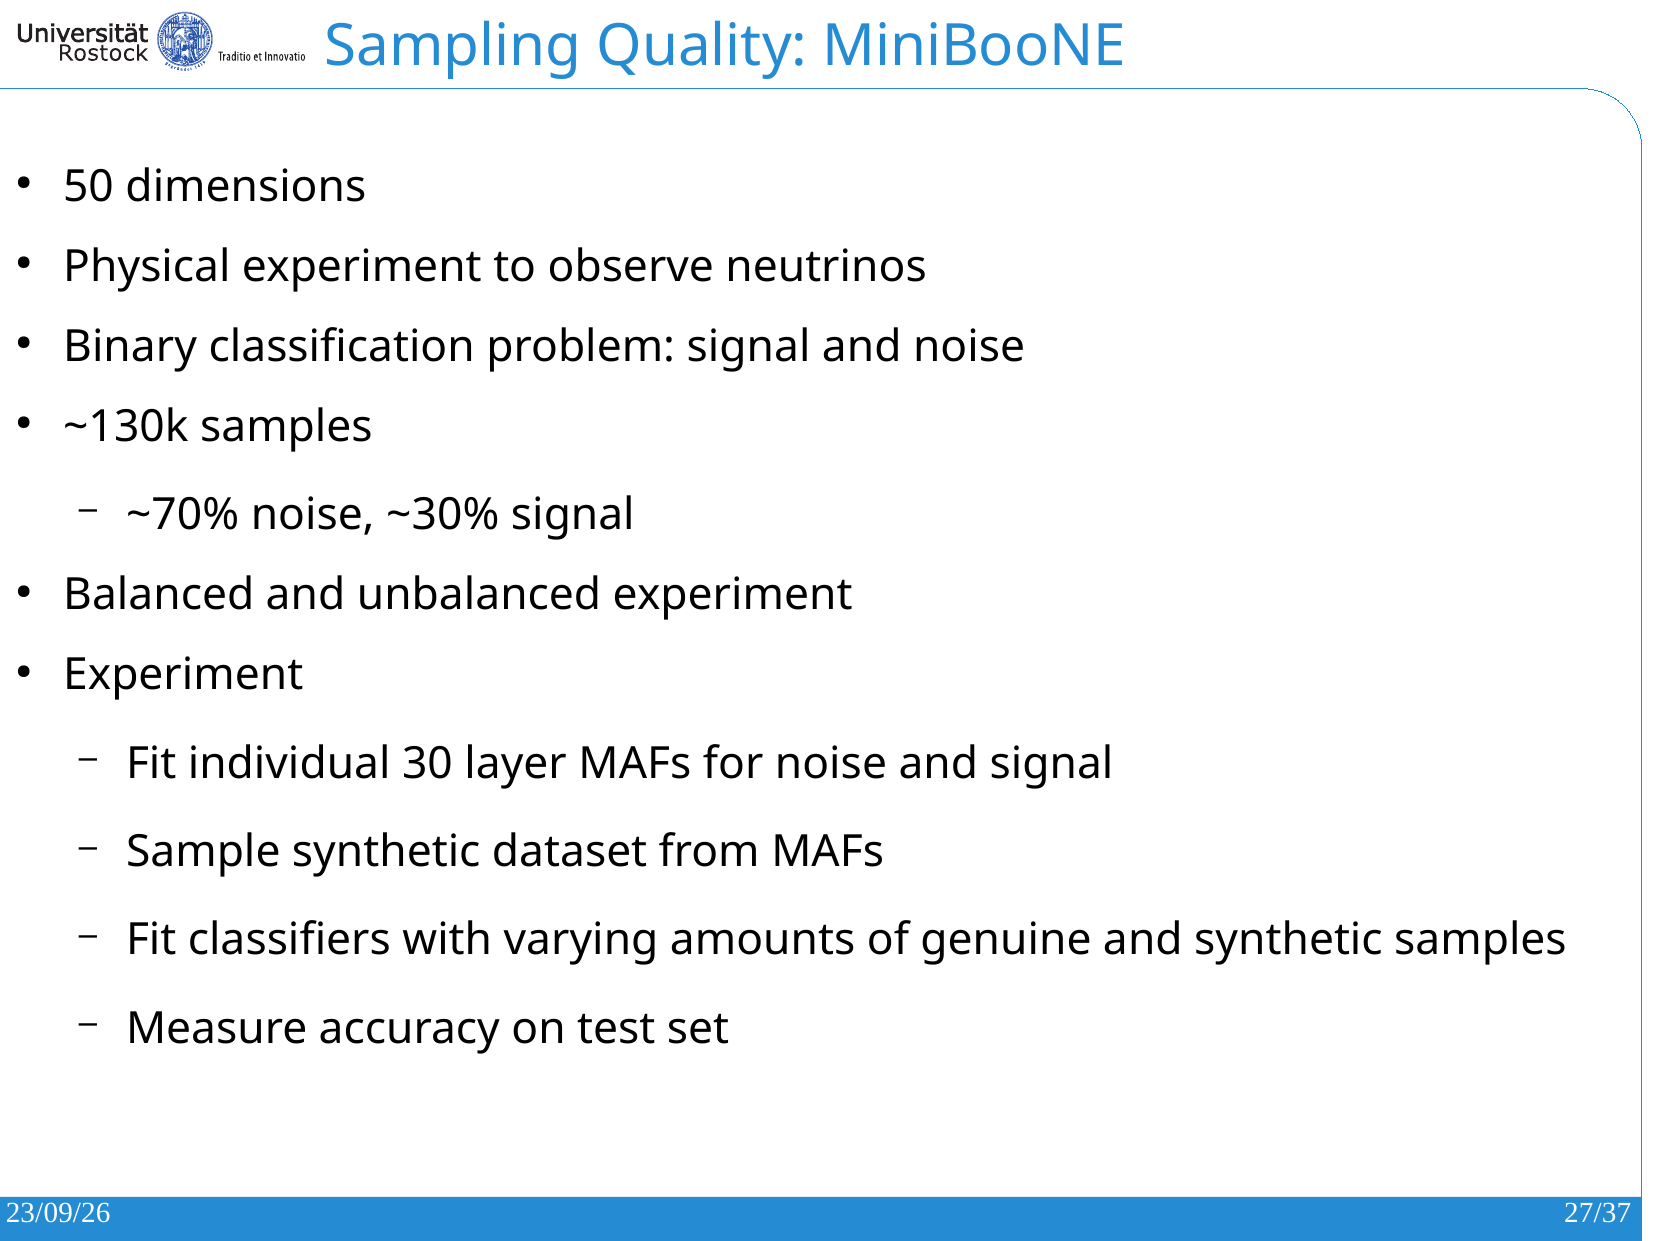

# Sampling Quality: MiniBooNE
50 dimensions
Physical experiment to observe neutrinos
Binary classification problem: signal and noise
~130k samples
~70% noise, ~30% signal
Balanced and unbalanced experiment
Experiment
Fit individual 30 layer MAFs for noise and signal
Sample synthetic dataset from MAFs
Fit classifiers with varying amounts of genuine and synthetic samples
Measure accuracy on test set